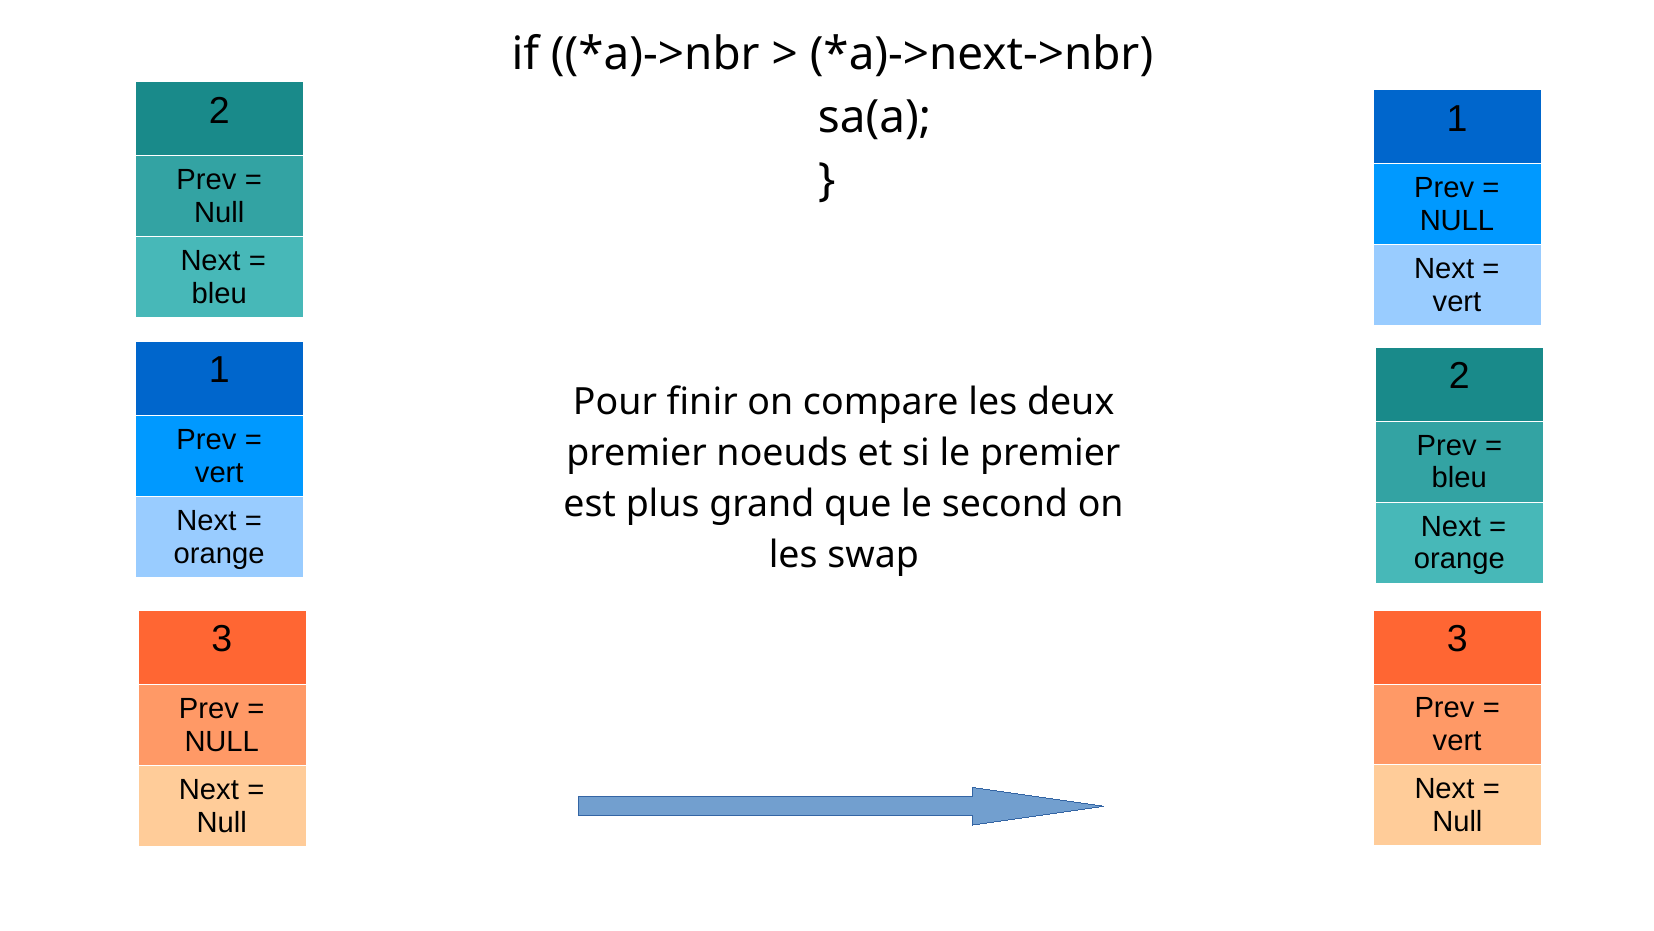

# if ((*a)->nbr > (*a)->next->nbr) sa(a); }
| 2 |
| --- |
| Prev = orange |
| Next = bleu |
| 2 |
| --- |
| Prev = Null |
| Next = bleu |
| 1 |
| --- |
| Prev = NULL |
| Next = vert |
| 1 |
| --- |
| Prev = vert |
| Next = NULL |
| 1 |
| --- |
| Prev = vert |
| Next = orange |
| 2 |
| --- |
| Prev = bleu |
| Next = orange |
Pour finir on compare les deux premier noeuds et si le premier est plus grand que le second on les swap
| 3 |
| --- |
| Prev = vert |
| Next = Null |
| 3 |
| --- |
| Prev = NULL |
| Next = Null |